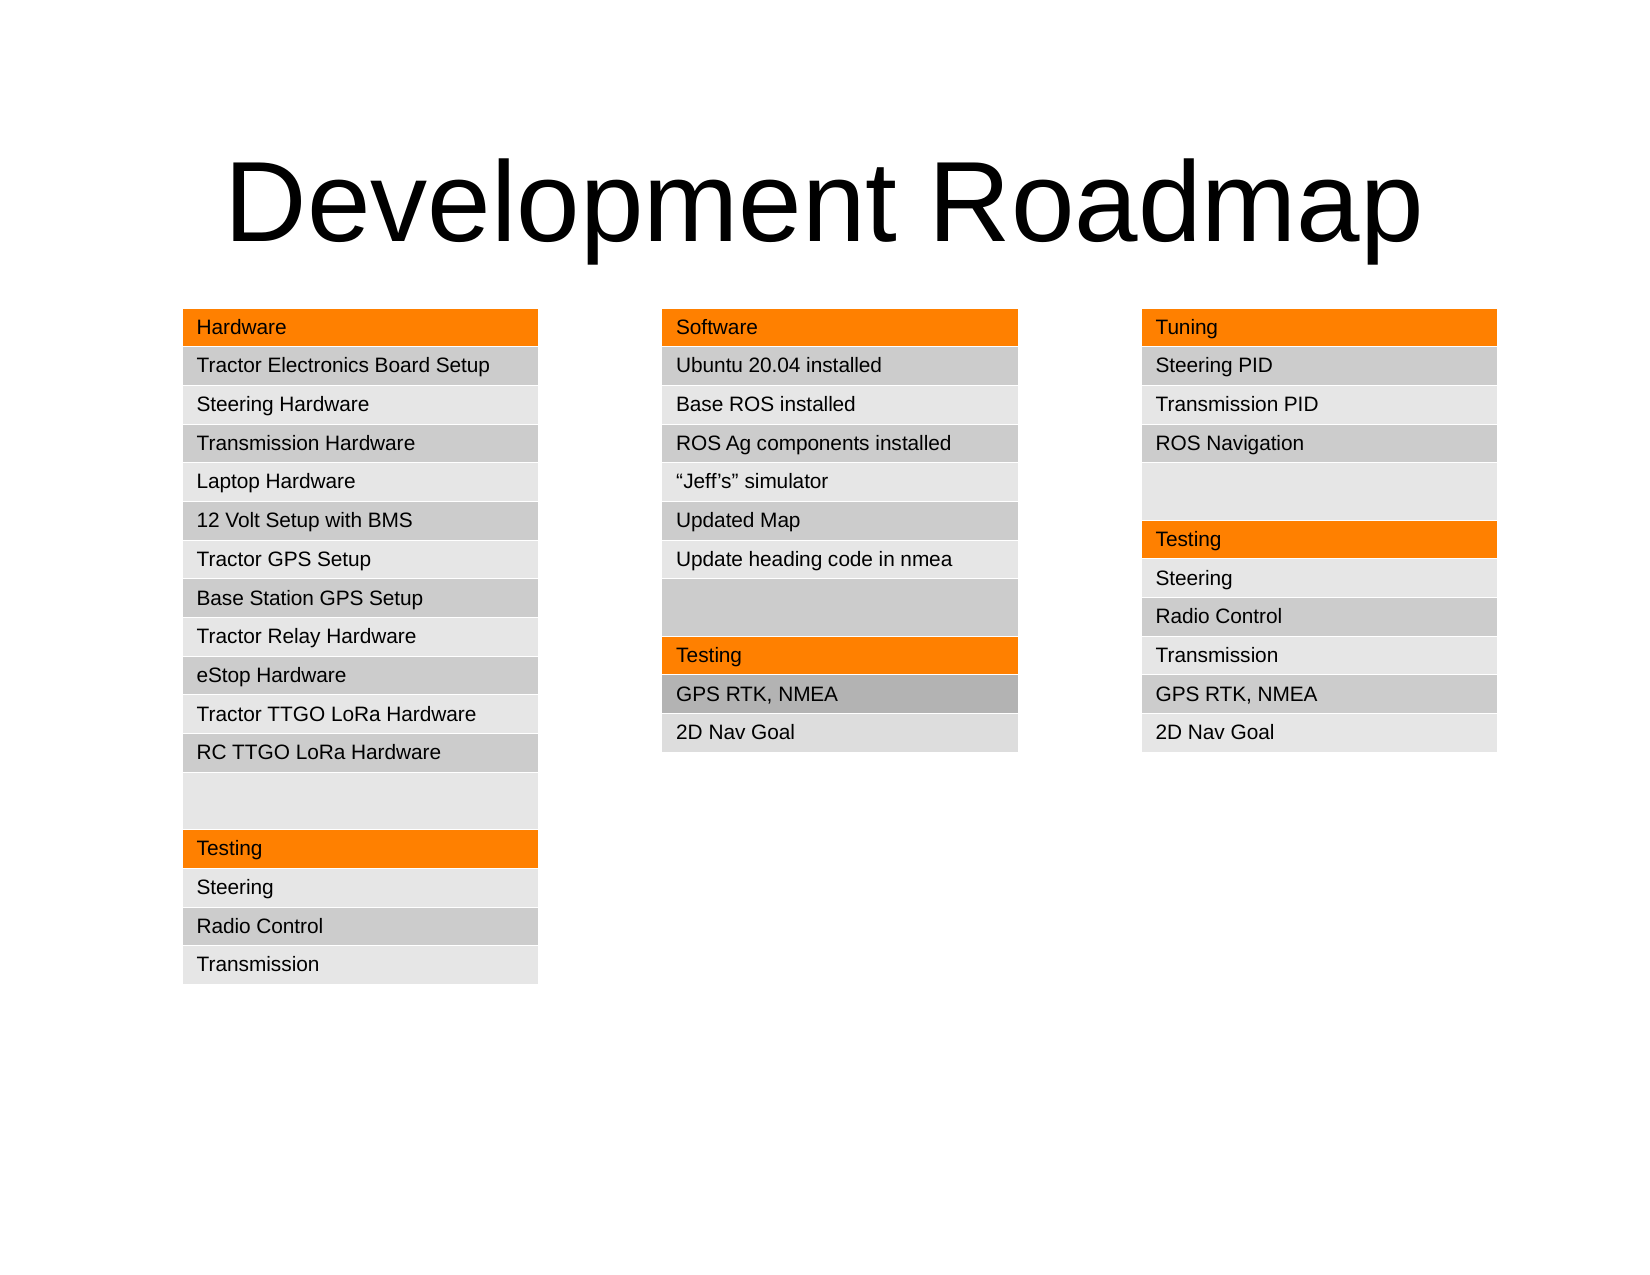

# Development Roadmap
| Hardware |
| --- |
| Tractor Electronics Board Setup |
| Steering Hardware |
| Transmission Hardware |
| Laptop Hardware |
| 12 Volt Setup with BMS |
| Tractor GPS Setup |
| Base Station GPS Setup |
| Tractor Relay Hardware |
| eStop Hardware |
| Tractor TTGO LoRa Hardware |
| RC TTGO LoRa Hardware |
| |
| Testing |
| Steering |
| Radio Control |
| Transmission |
| Software |
| --- |
| Ubuntu 20.04 installed |
| Base ROS installed |
| ROS Ag components installed |
| “Jeff’s” simulator |
| Updated Map |
| Update heading code in nmea |
| |
| Testing |
| GPS RTK, NMEA |
| 2D Nav Goal |
| Tuning |
| --- |
| Steering PID |
| Transmission PID |
| ROS Navigation |
| |
| Testing |
| Steering |
| Radio Control |
| Transmission |
| GPS RTK, NMEA |
| 2D Nav Goal |